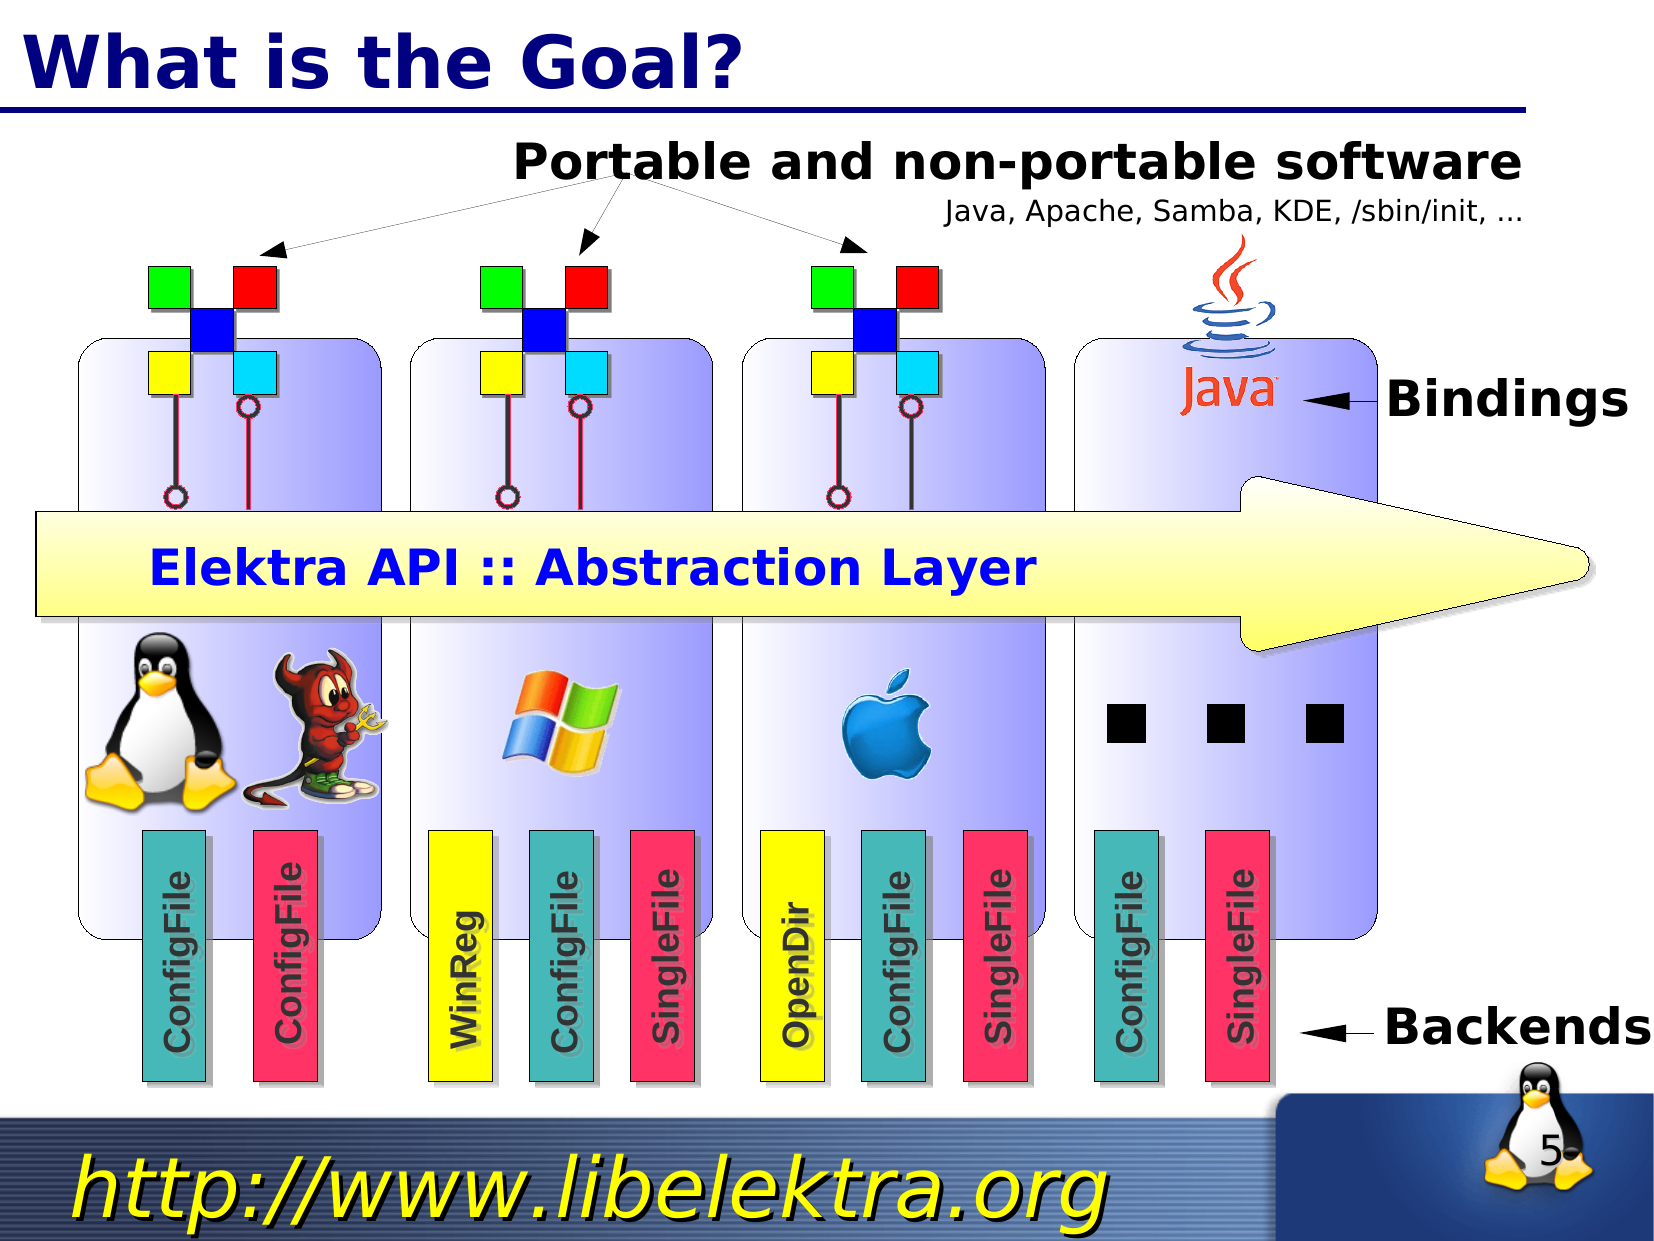

What is the Goal?
Portable and non-portable software
Java, Apache, Samba, KDE, /sbin/init, ...
Bindings
Elektra API :: Abstraction Layer
FileSystem
ConfigFile
ConfigFile
SingleFile
FileSystem
ConfigFile
WinReg
SingleFile
SingleFile
FileSystem
ConfigFile
OpenDir
SingleFile
SingleFile
FileSystem
ConfigFile
SingleFile
SingleFile
Backends